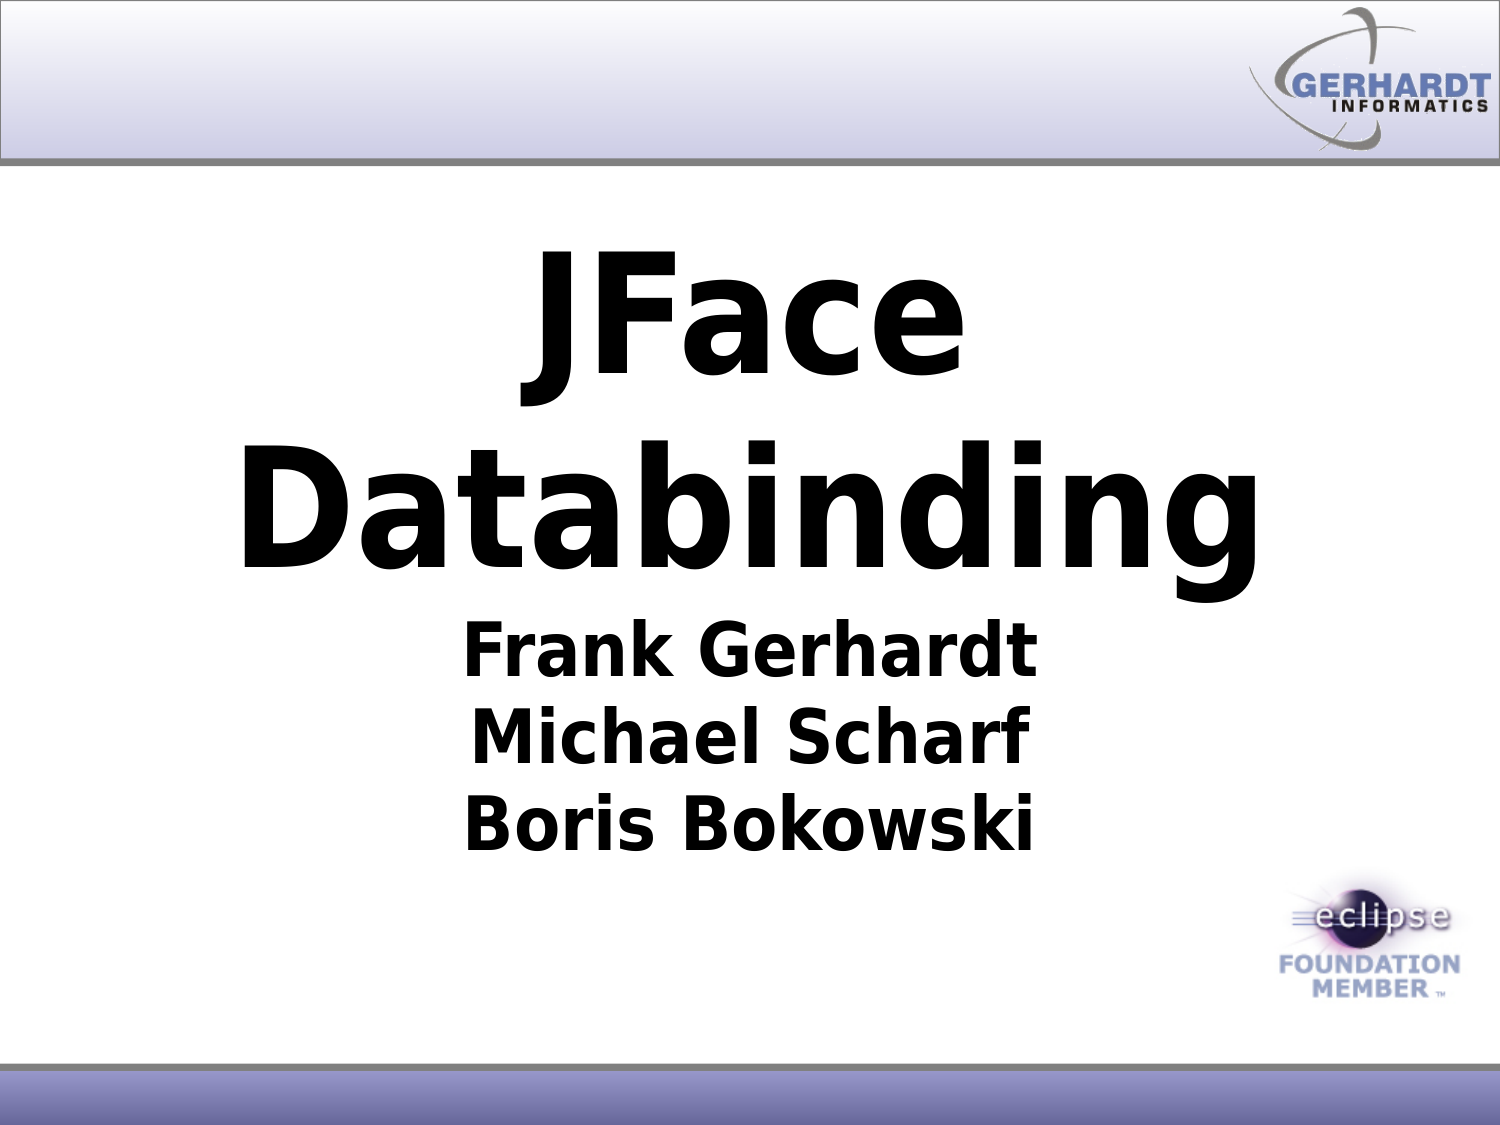

#
JFace Databinding
Frank Gerhardt
Michael Scharf
Boris Bokowski